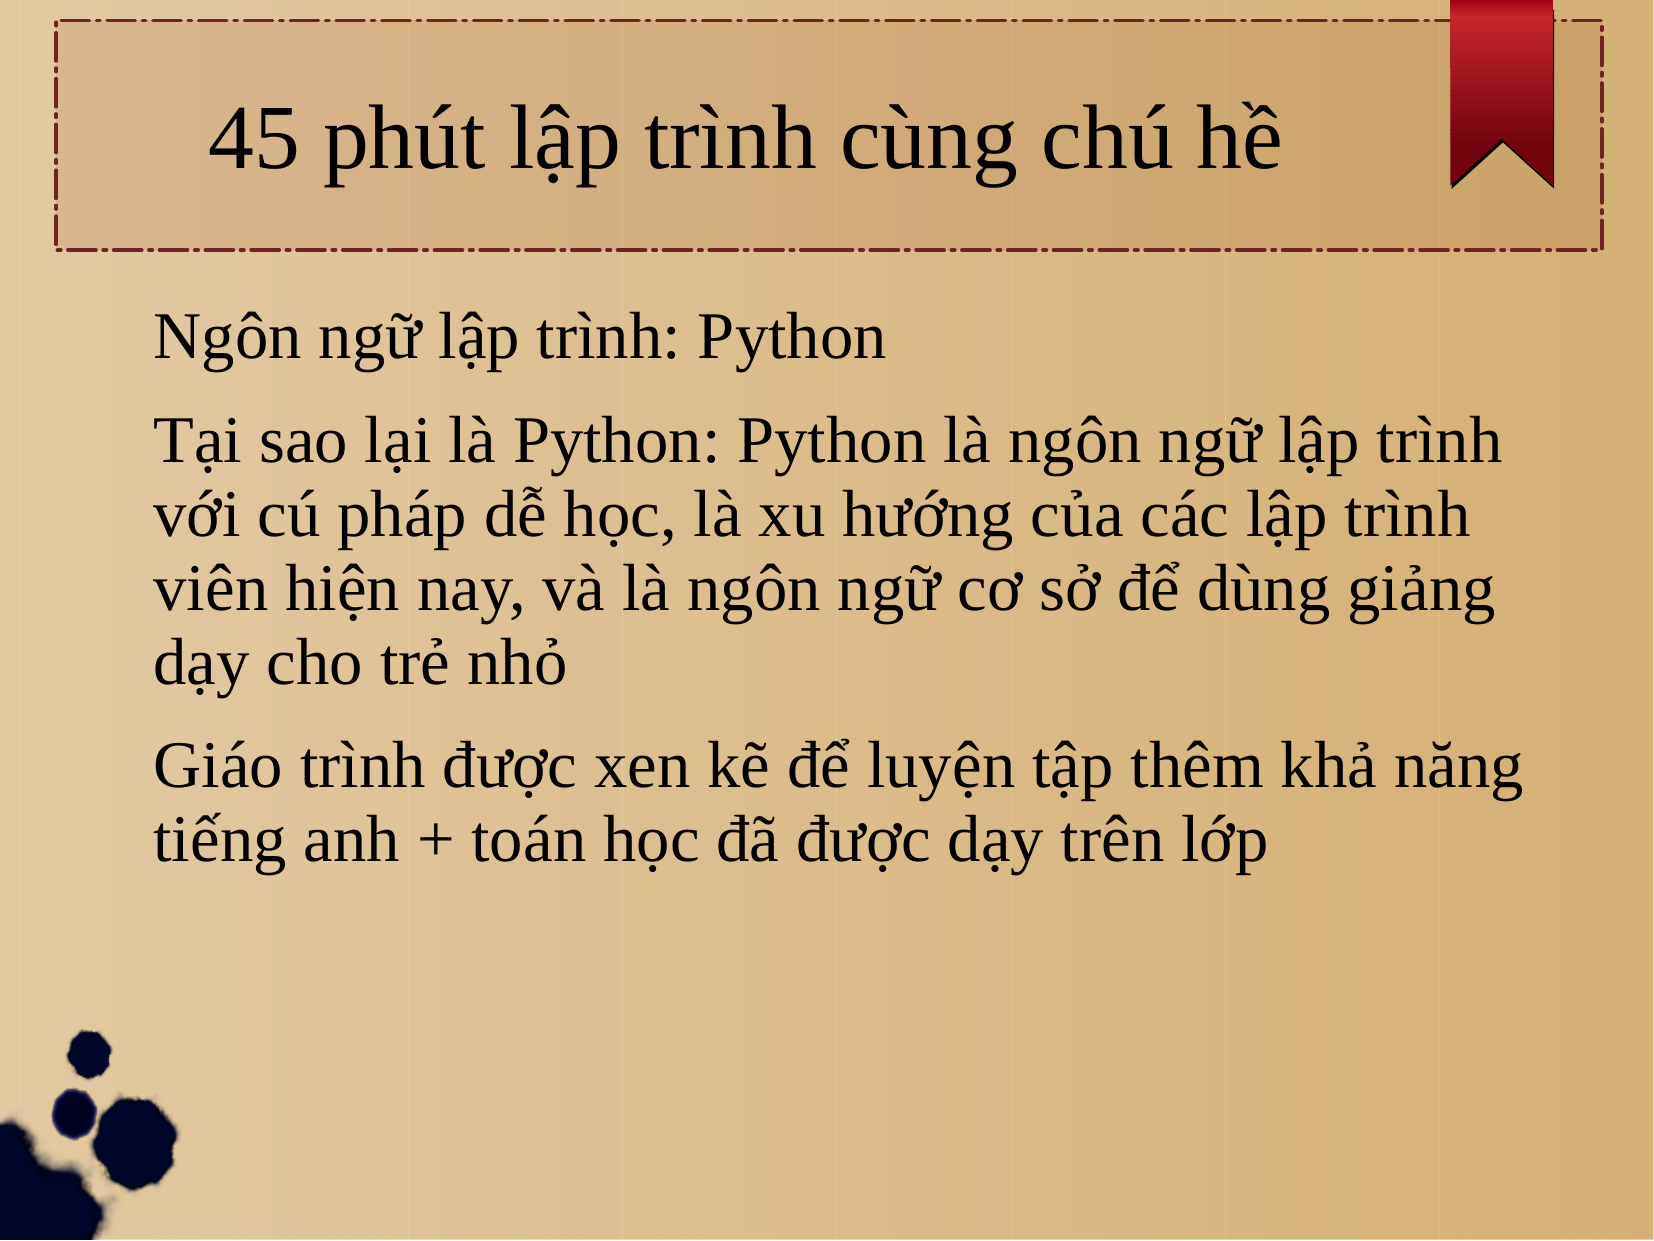

# 45 phút lập trình cùng chú hề
Ngôn ngữ lập trình: Python
Tại sao lại là Python: Python là ngôn ngữ lập trình với cú pháp dễ học, là xu hướng của các lập trình viên hiện nay, và là ngôn ngữ cơ sở để dùng giảng dạy cho trẻ nhỏ
Giáo trình được xen kẽ để luyện tập thêm khả năng tiếng anh + toán học đã được dạy trên lớp